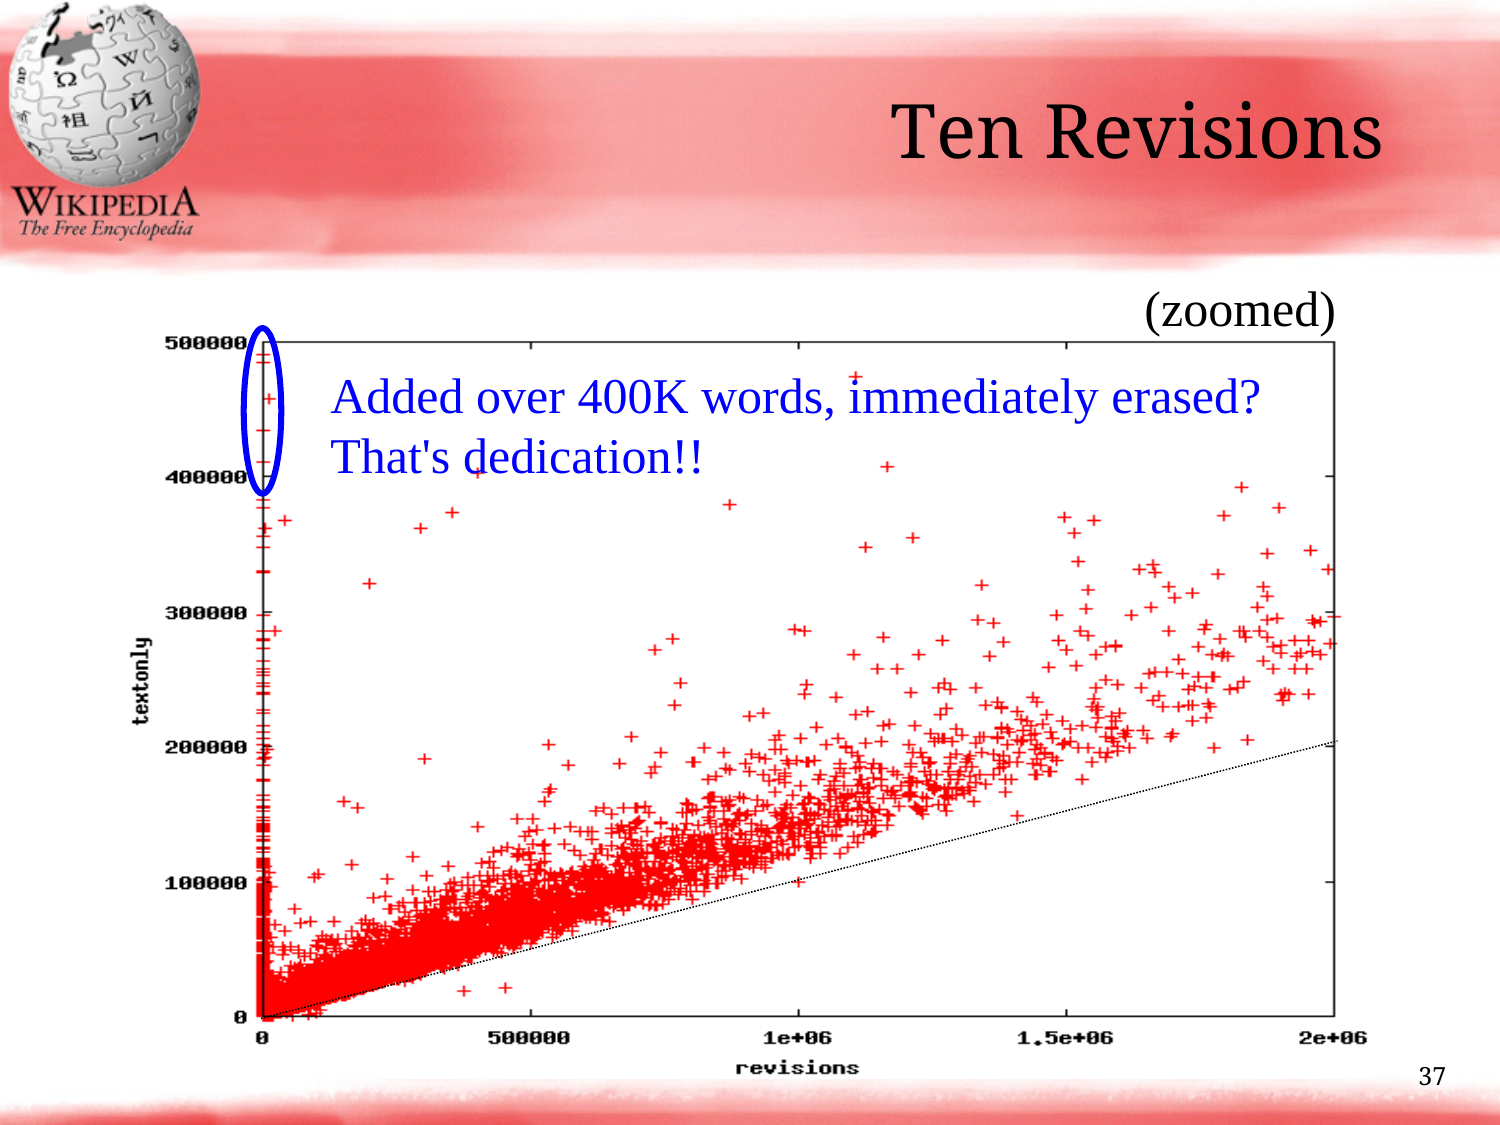

# Ten Revisions
(zoomed)‏
Added over 400K words, immediately erased?
That's dedication!!
37